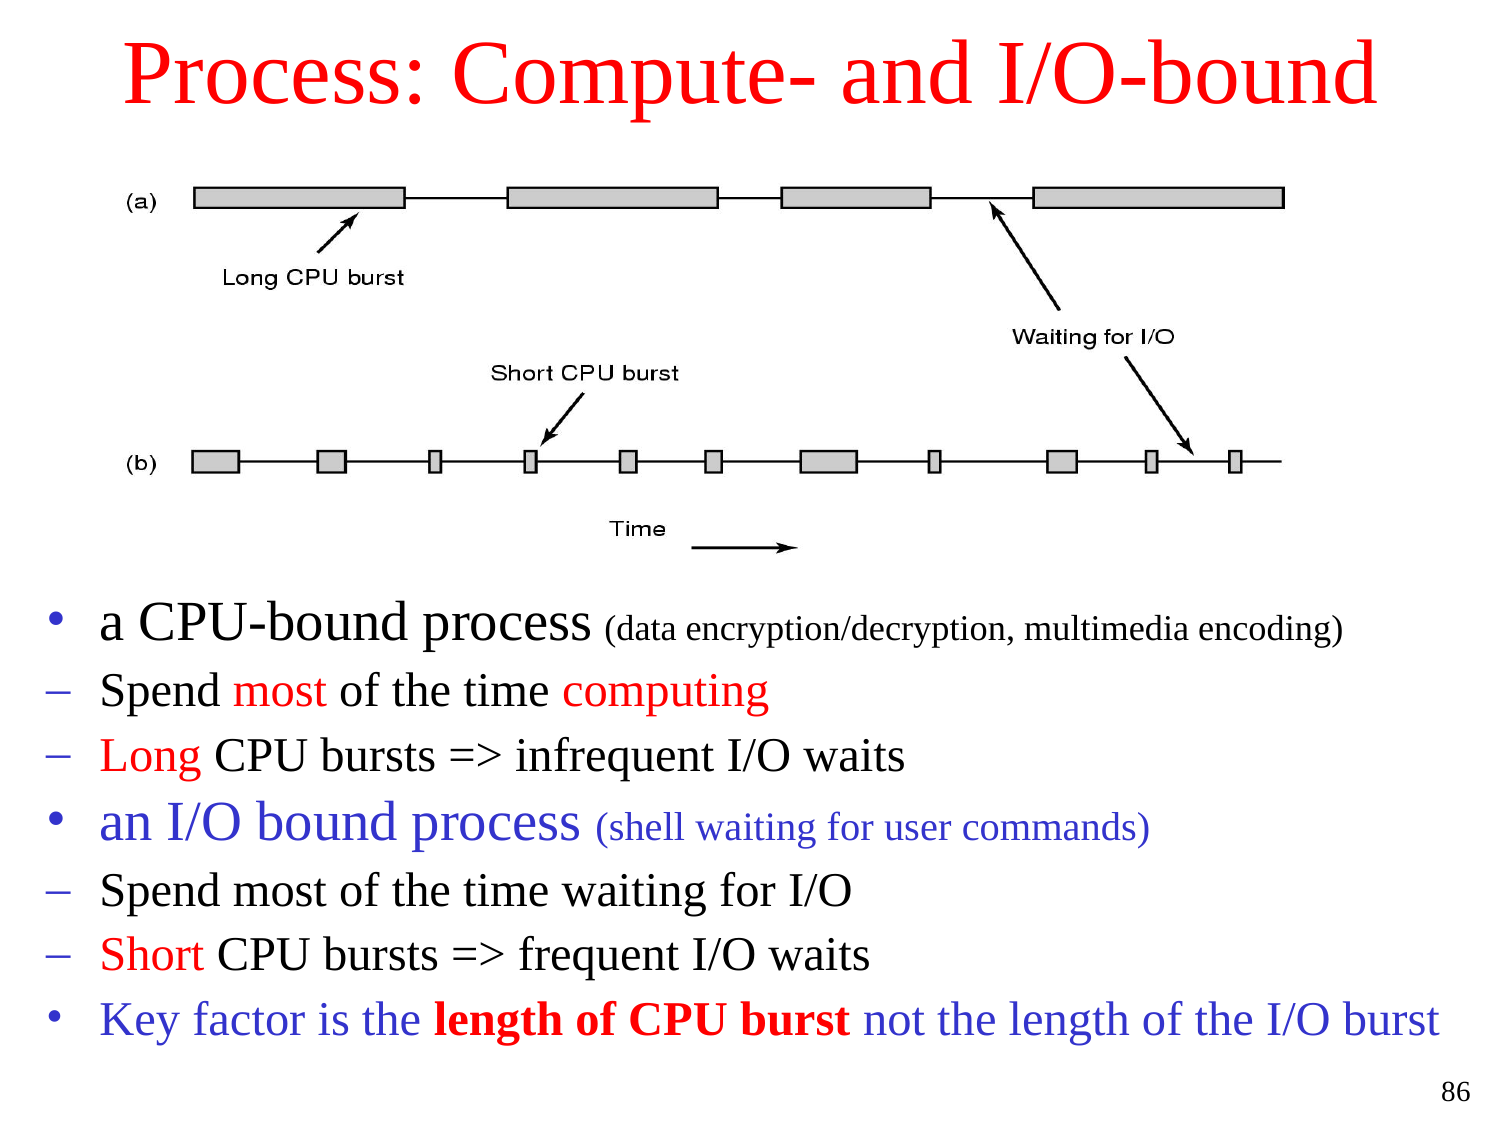

Process: Compute- and I/O-bound
a CPU-bound process (data encryption/decryption, multimedia encoding)
Spend most of the time computing
Long CPU bursts => infrequent I/O waits
an I/O bound process (shell waiting for user commands)
Spend most of the time waiting for I/O
Short CPU bursts => frequent I/O waits
Key factor is the length of CPU burst not the length of the I/O burst